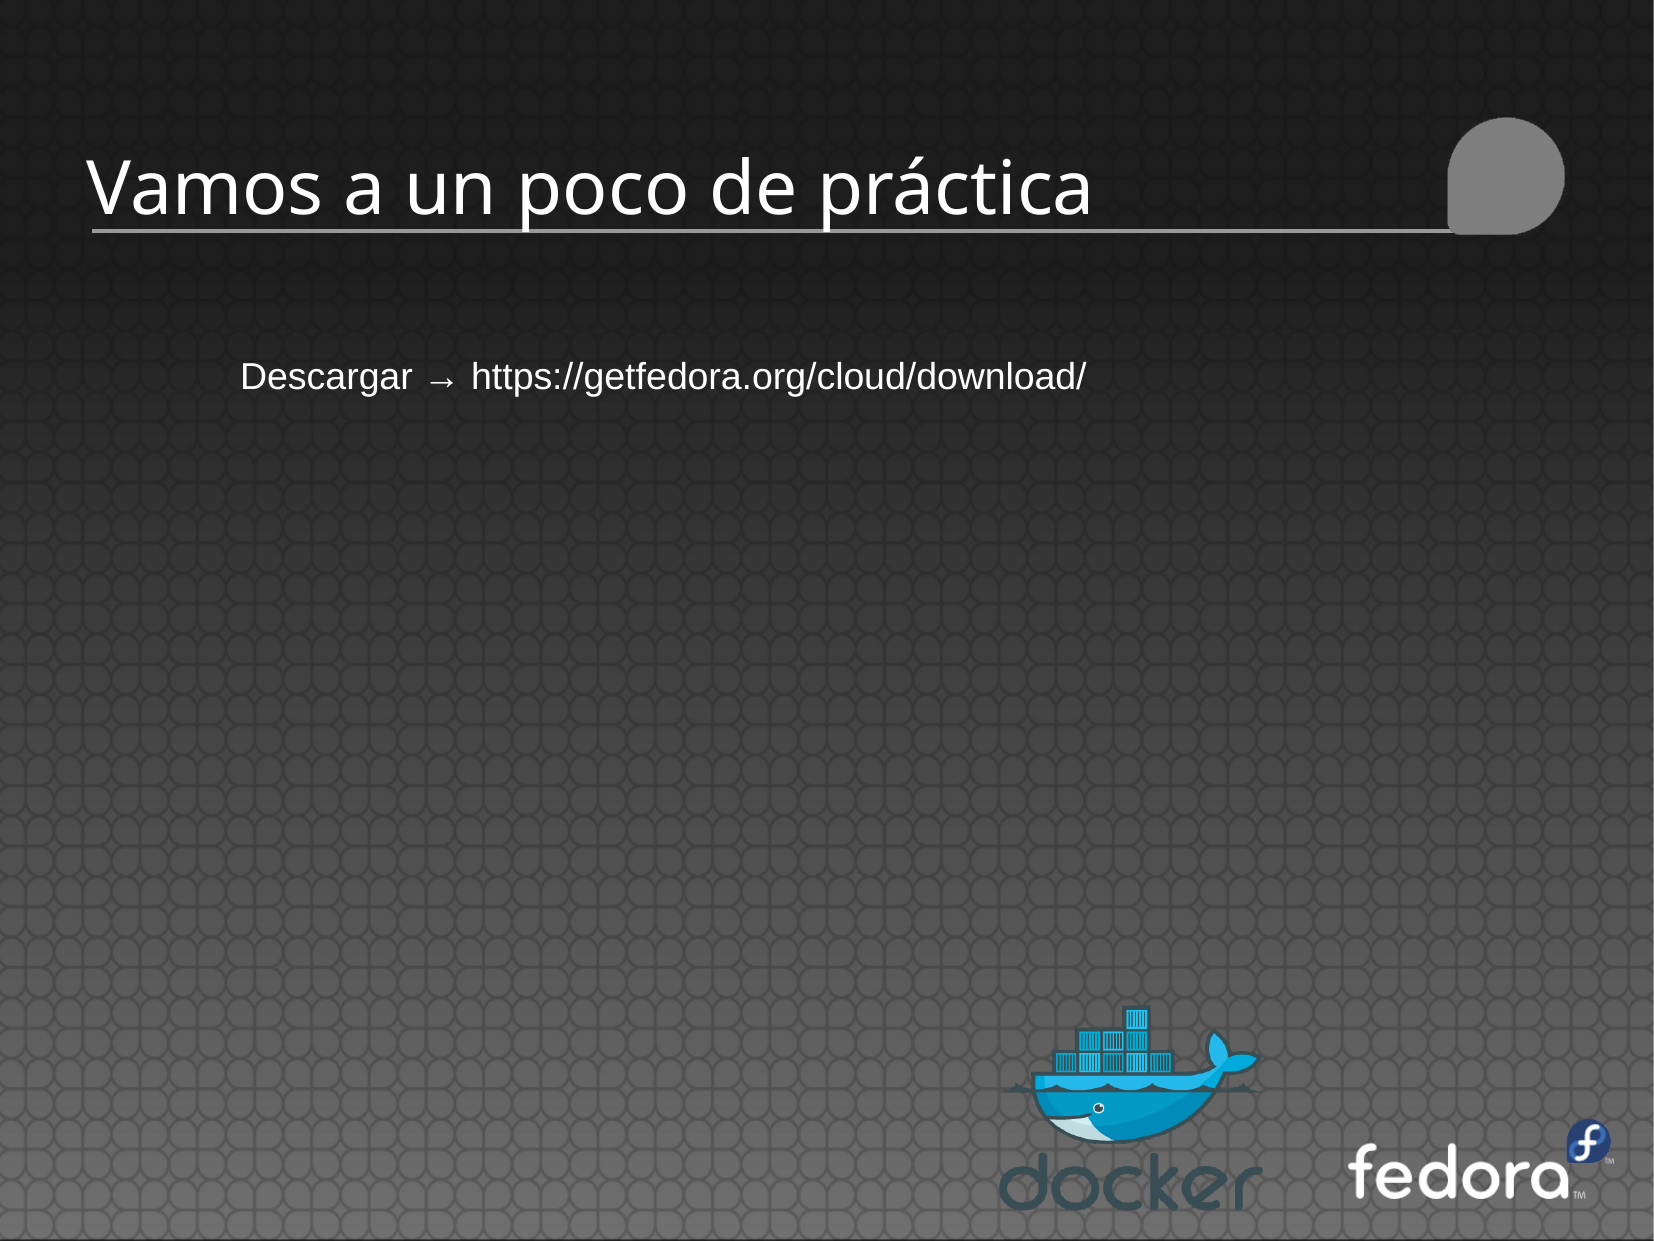

# Vamos a un poco de práctica
Descargar → https://getfedora.org/cloud/download/